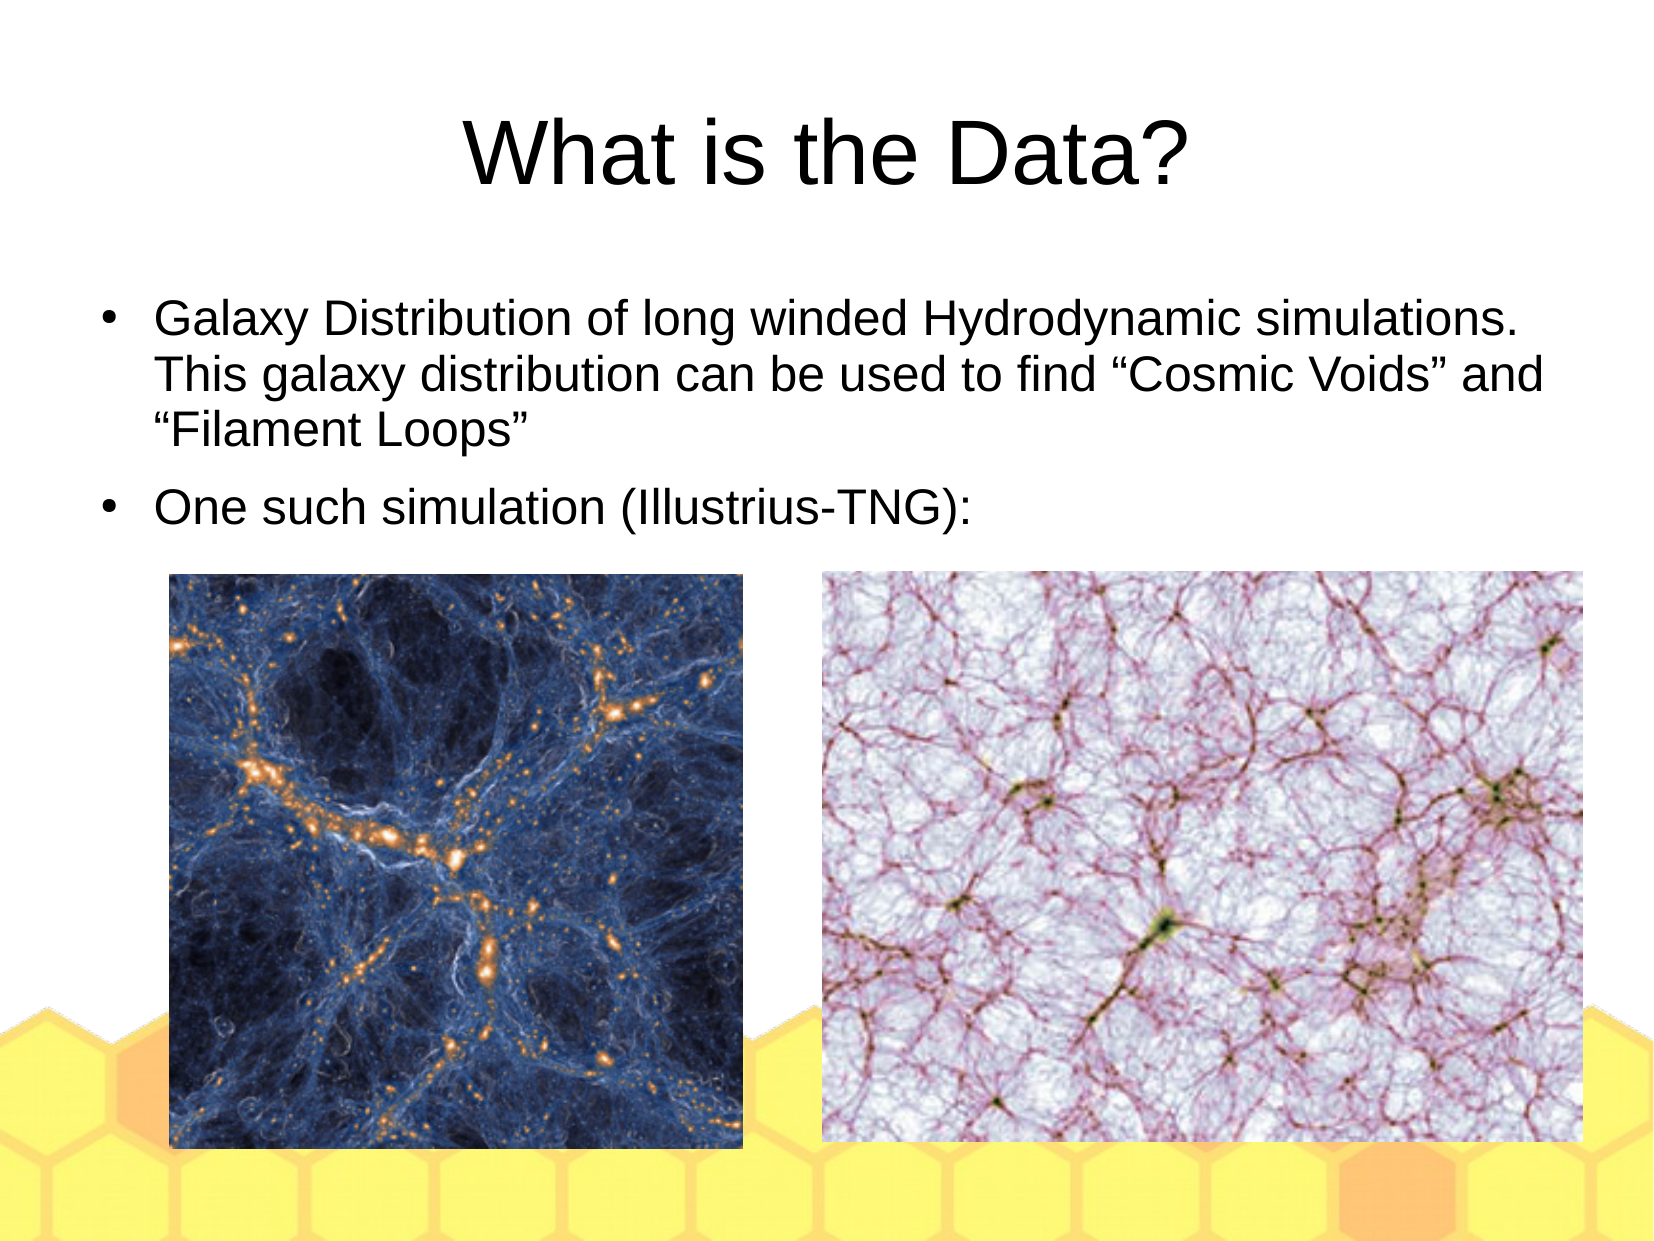

# What is the Data?
Galaxy Distribution of long winded Hydrodynamic simulations. This galaxy distribution can be used to find “Cosmic Voids” and “Filament Loops”
One such simulation (Illustrius-TNG):